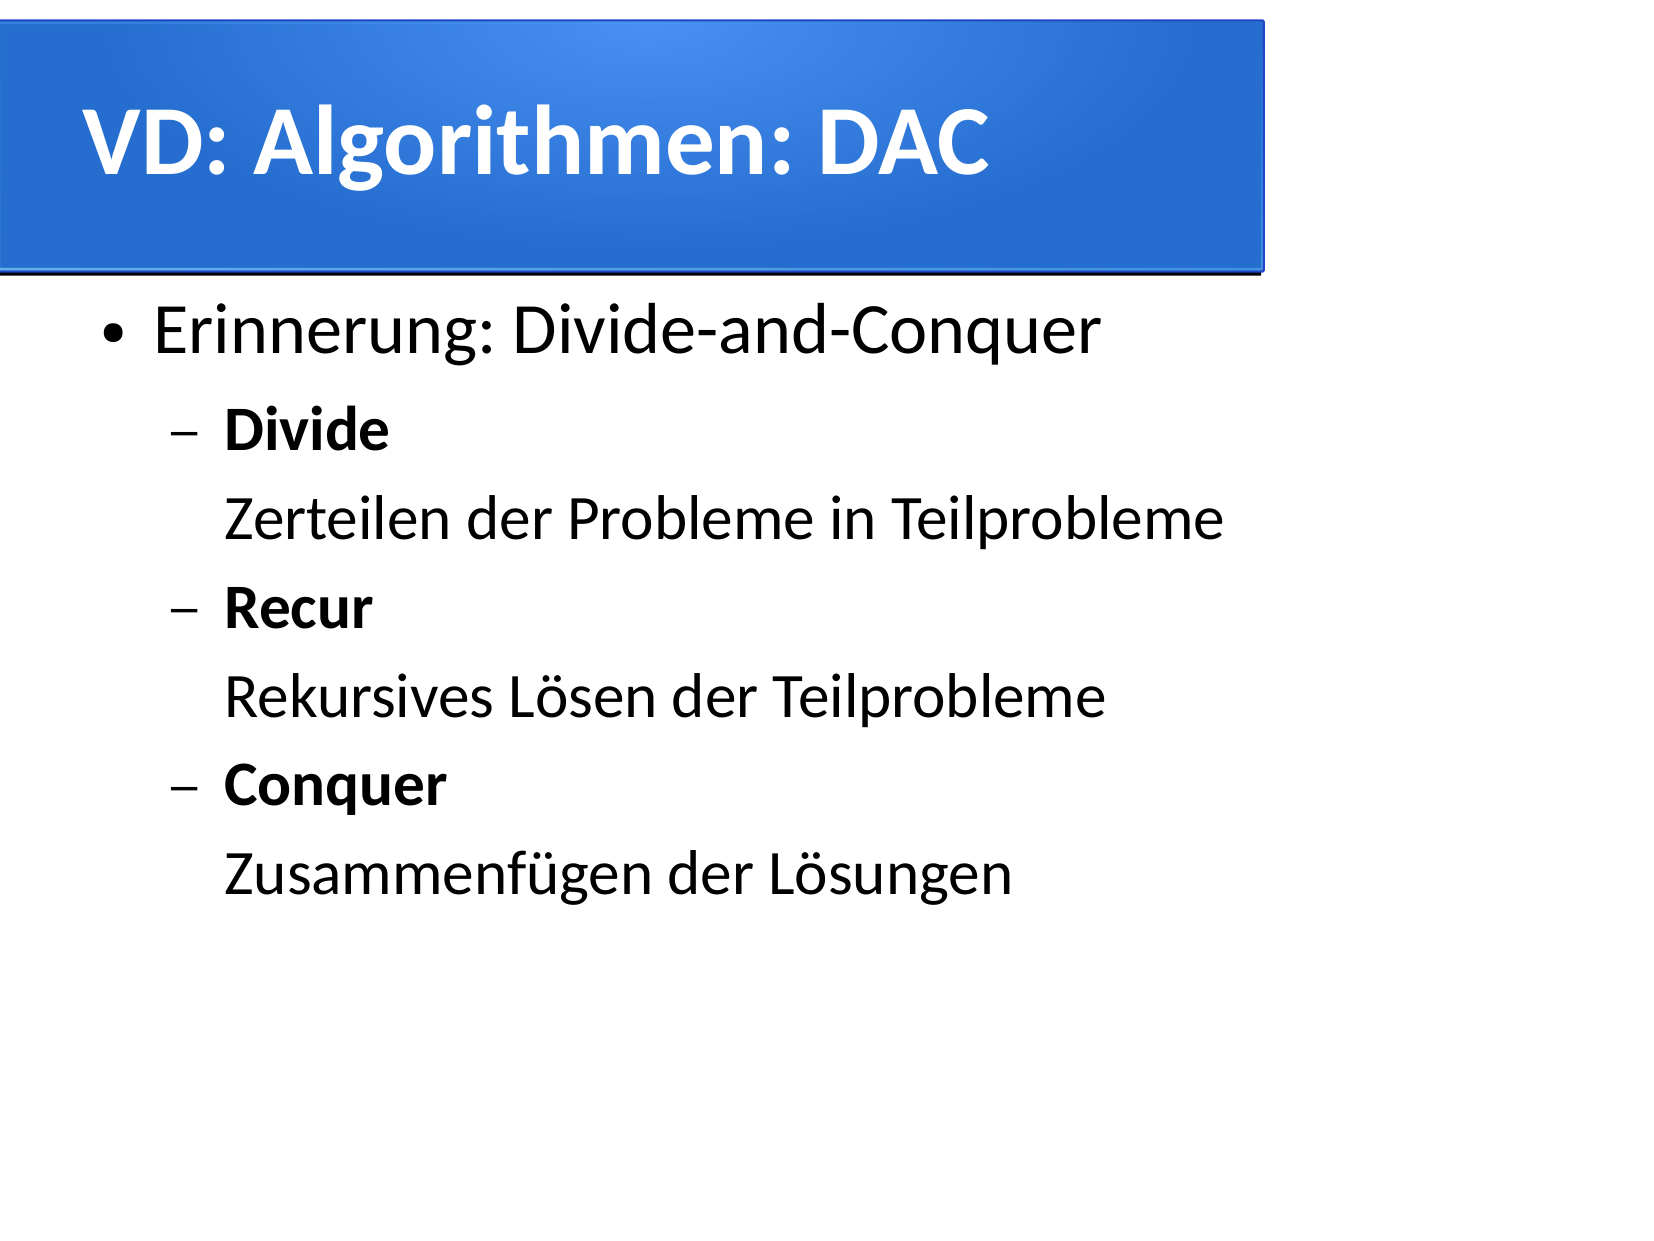

# VD: Algorithmen: DAC
Erinnerung: Divide-and-Conquer
Divide
Zerteilen der Probleme in Teilprobleme
Recur
Rekursives Lösen der Teilprobleme
Conquer
Zusammenfügen der Lösungen